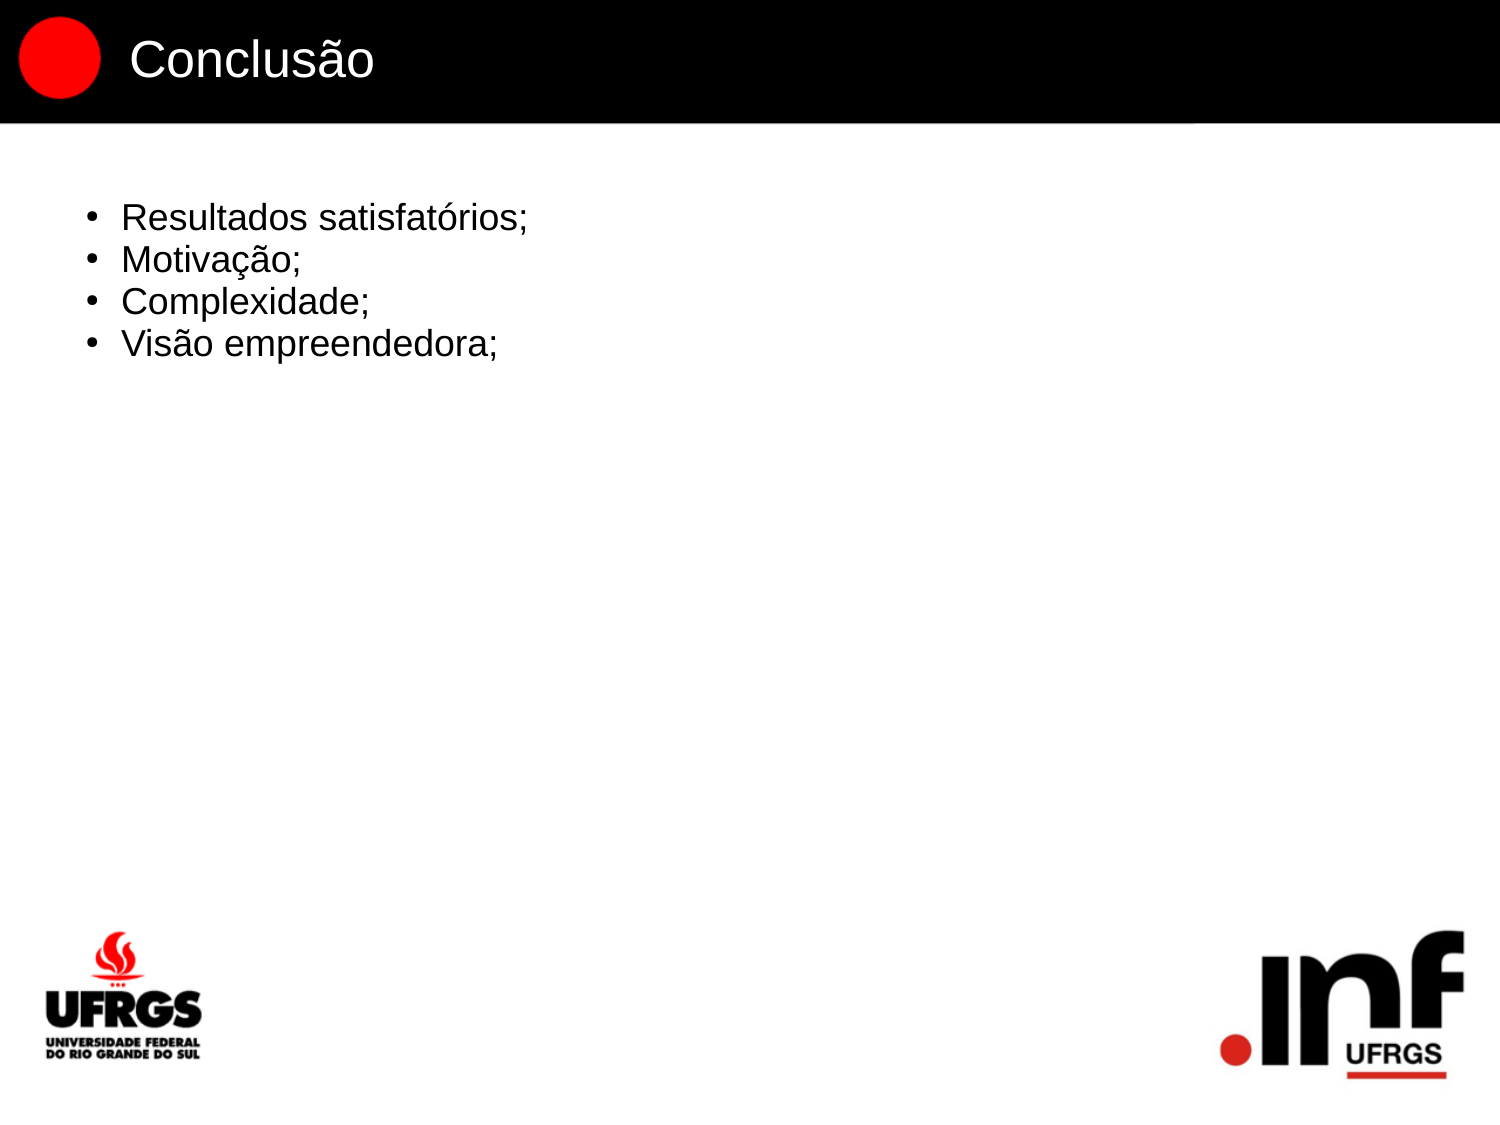

# Conclusão
Resultados satisfatórios;
Motivação;
Complexidade;
Visão empreendedora;